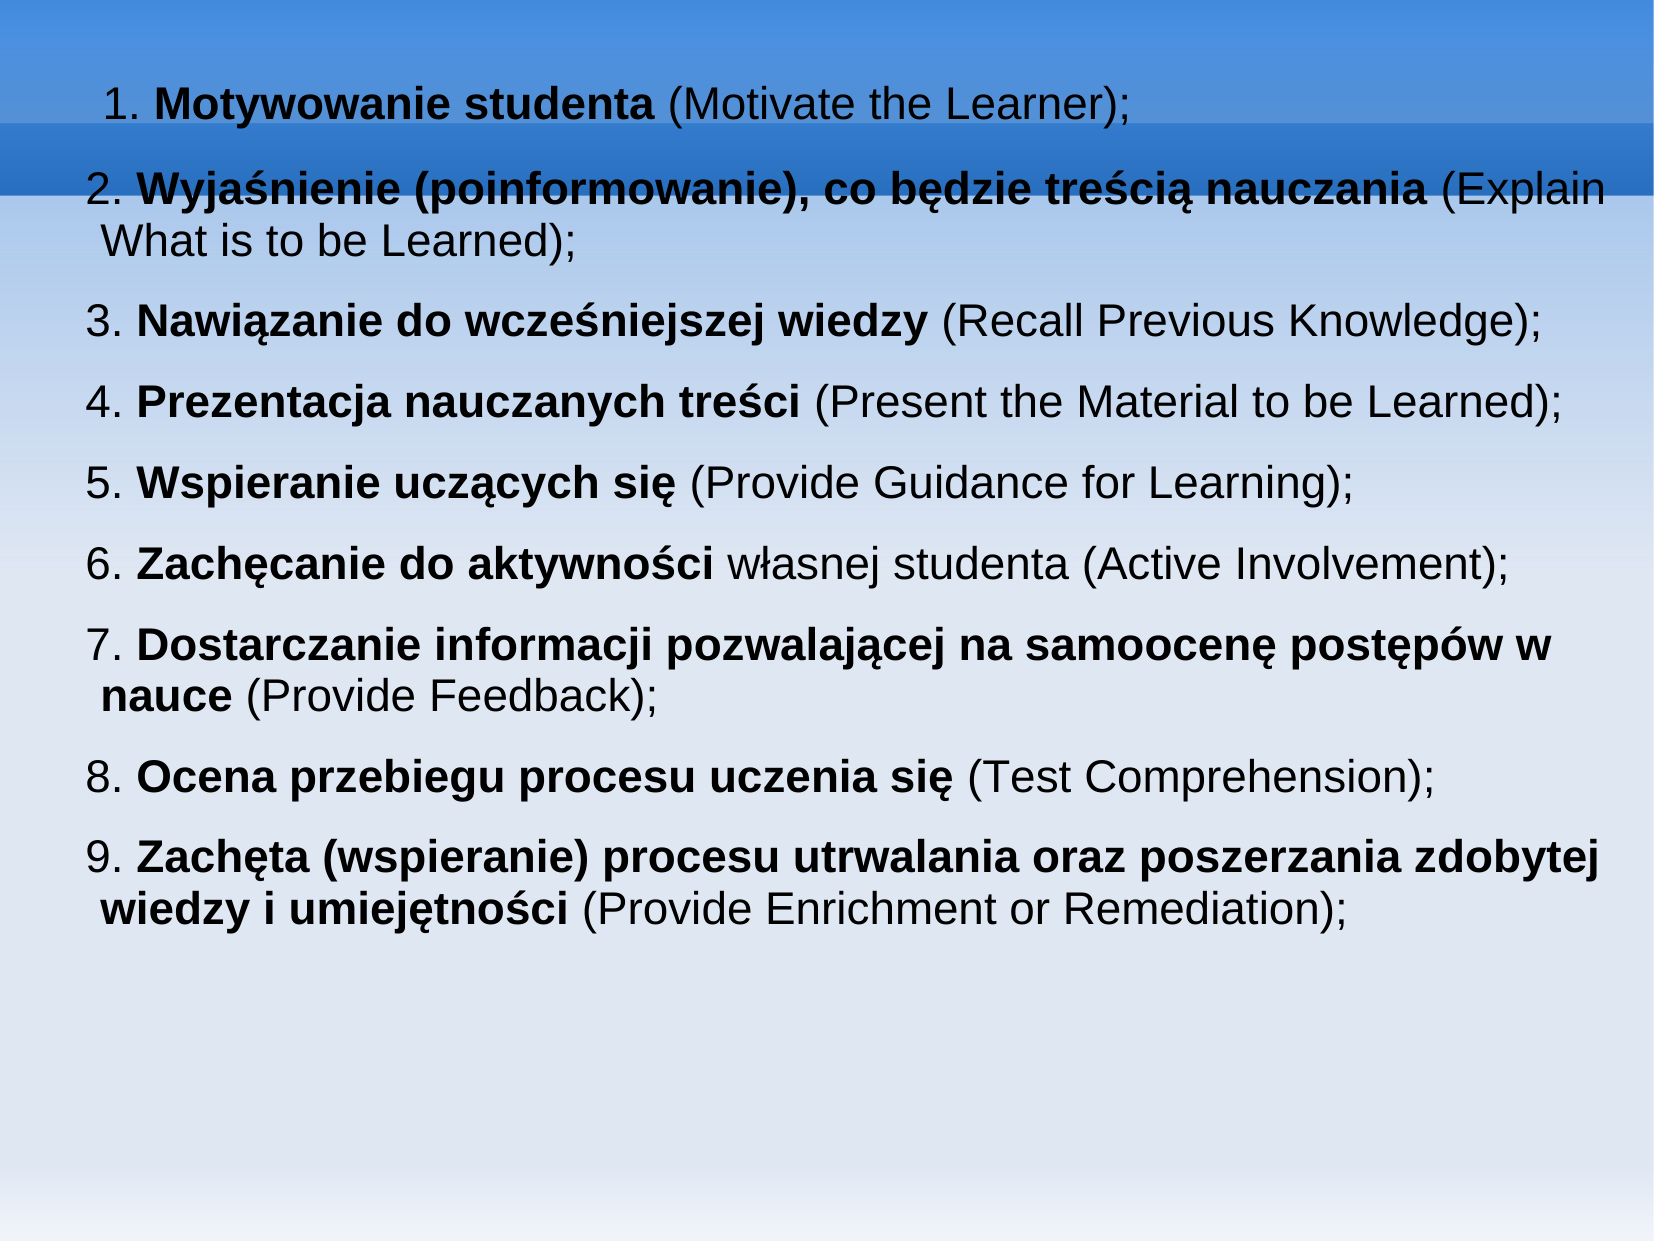

#
 1. Motywowanie studenta (Motivate the Learner);
 2. Wyjaśnienie (poinformowanie), co będzie treścią nauczania (Explain What is to be Learned);
 3. Nawiązanie do wcześniejszej wiedzy (Recall Previous Knowledge);
 4. Prezentacja nauczanych treści (Present the Material to be Learned);
 5. Wspieranie uczących się (Provide Guidance for Learning);
 6. Zachęcanie do aktywności własnej studenta (Active Involvement);
 7. Dostarczanie informacji pozwalającej na samoocenę postępów w nauce (Provide Feedback);
 8. Ocena przebiegu procesu uczenia się (Test Comprehension);
 9. Zachęta (wspieranie) procesu utrwalania oraz poszerzania zdobytej wiedzy i umiejętności (Provide Enrichment or Remediation);